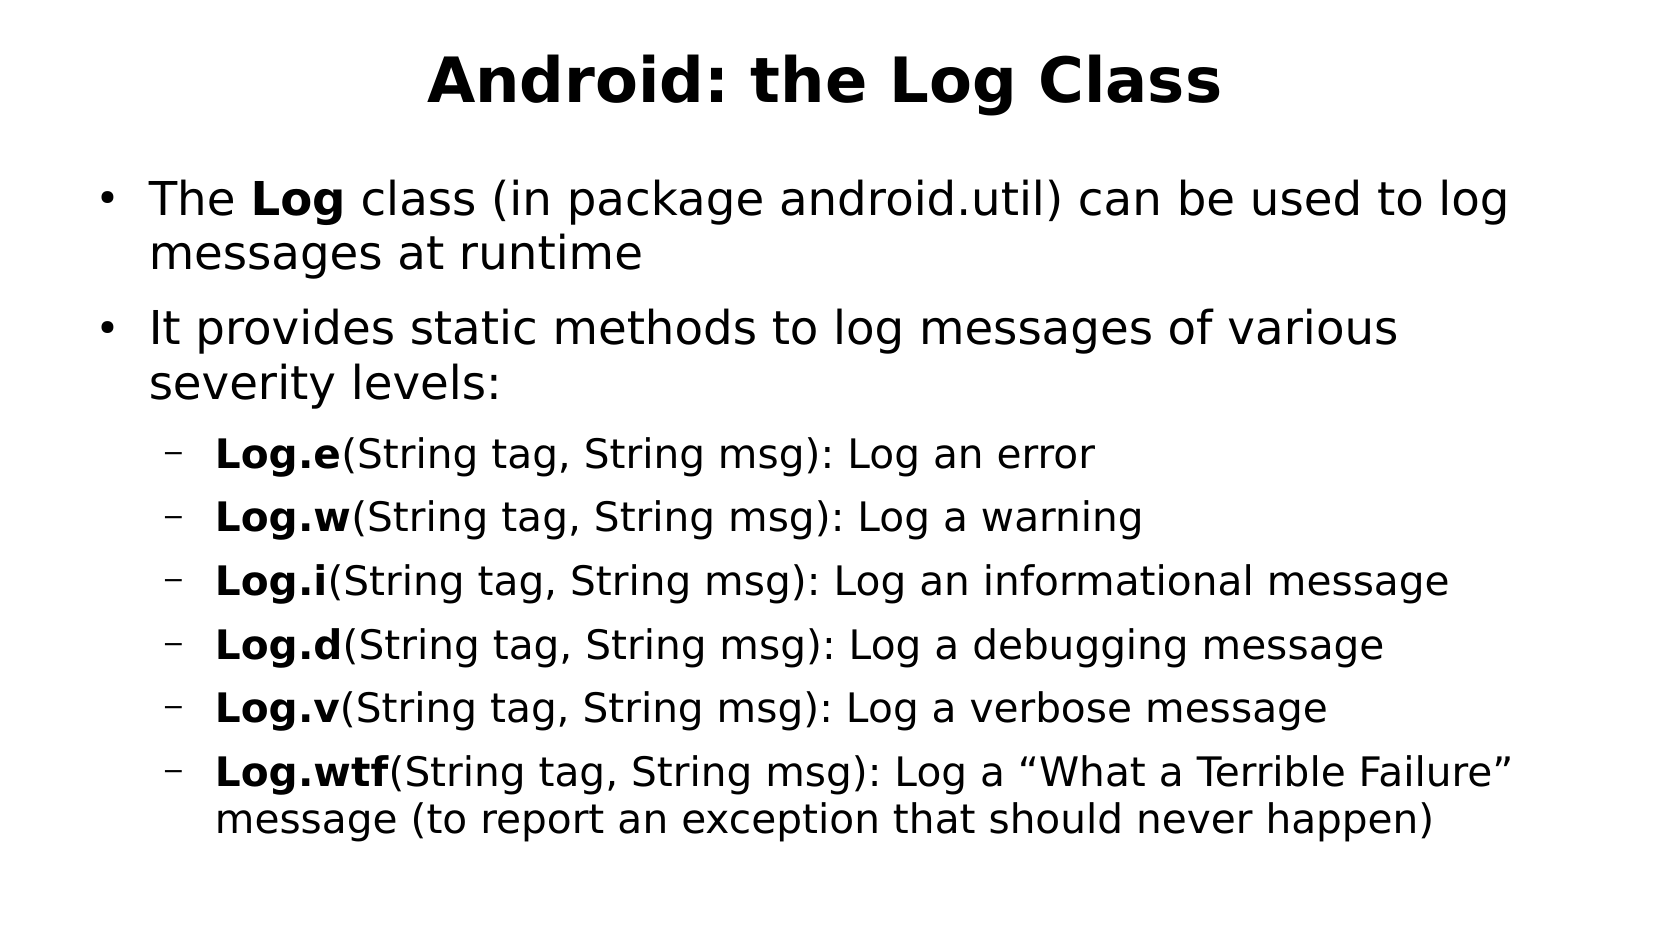

# Android: the Log Class
The Log class (in package android.util) can be used to log messages at runtime
It provides static methods to log messages of various severity levels:
Log.e(String tag, String msg): Log an error
Log.w(String tag, String msg): Log a warning
Log.i(String tag, String msg): Log an informational message
Log.d(String tag, String msg): Log a debugging message
Log.v(String tag, String msg): Log a verbose message
Log.wtf(String tag, String msg): Log a “What a Terrible Failure” message (to report an exception that should never happen)